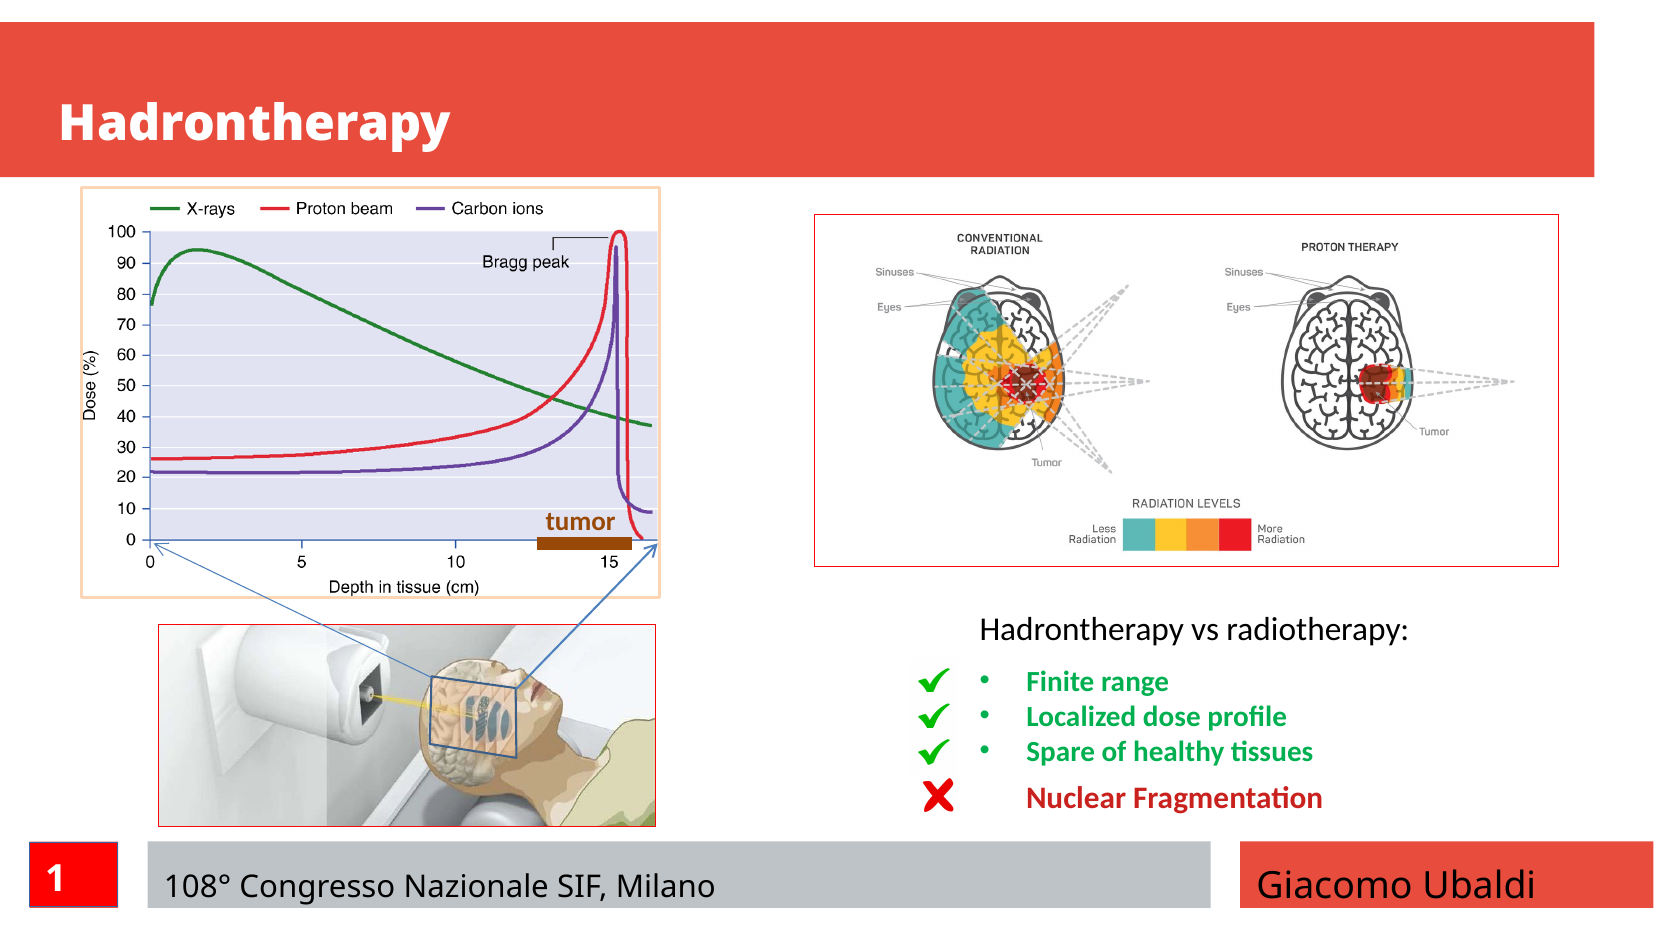

# Hadrontherapy
tumor
Hadrontherapy vs radiotherapy:
Finite range
Localized dose profile
Spare of healthy tissues
Nuclear Fragmentation
2
1
Giacomo Ubaldi
108° Congresso Nazionale SIF, Milano
1